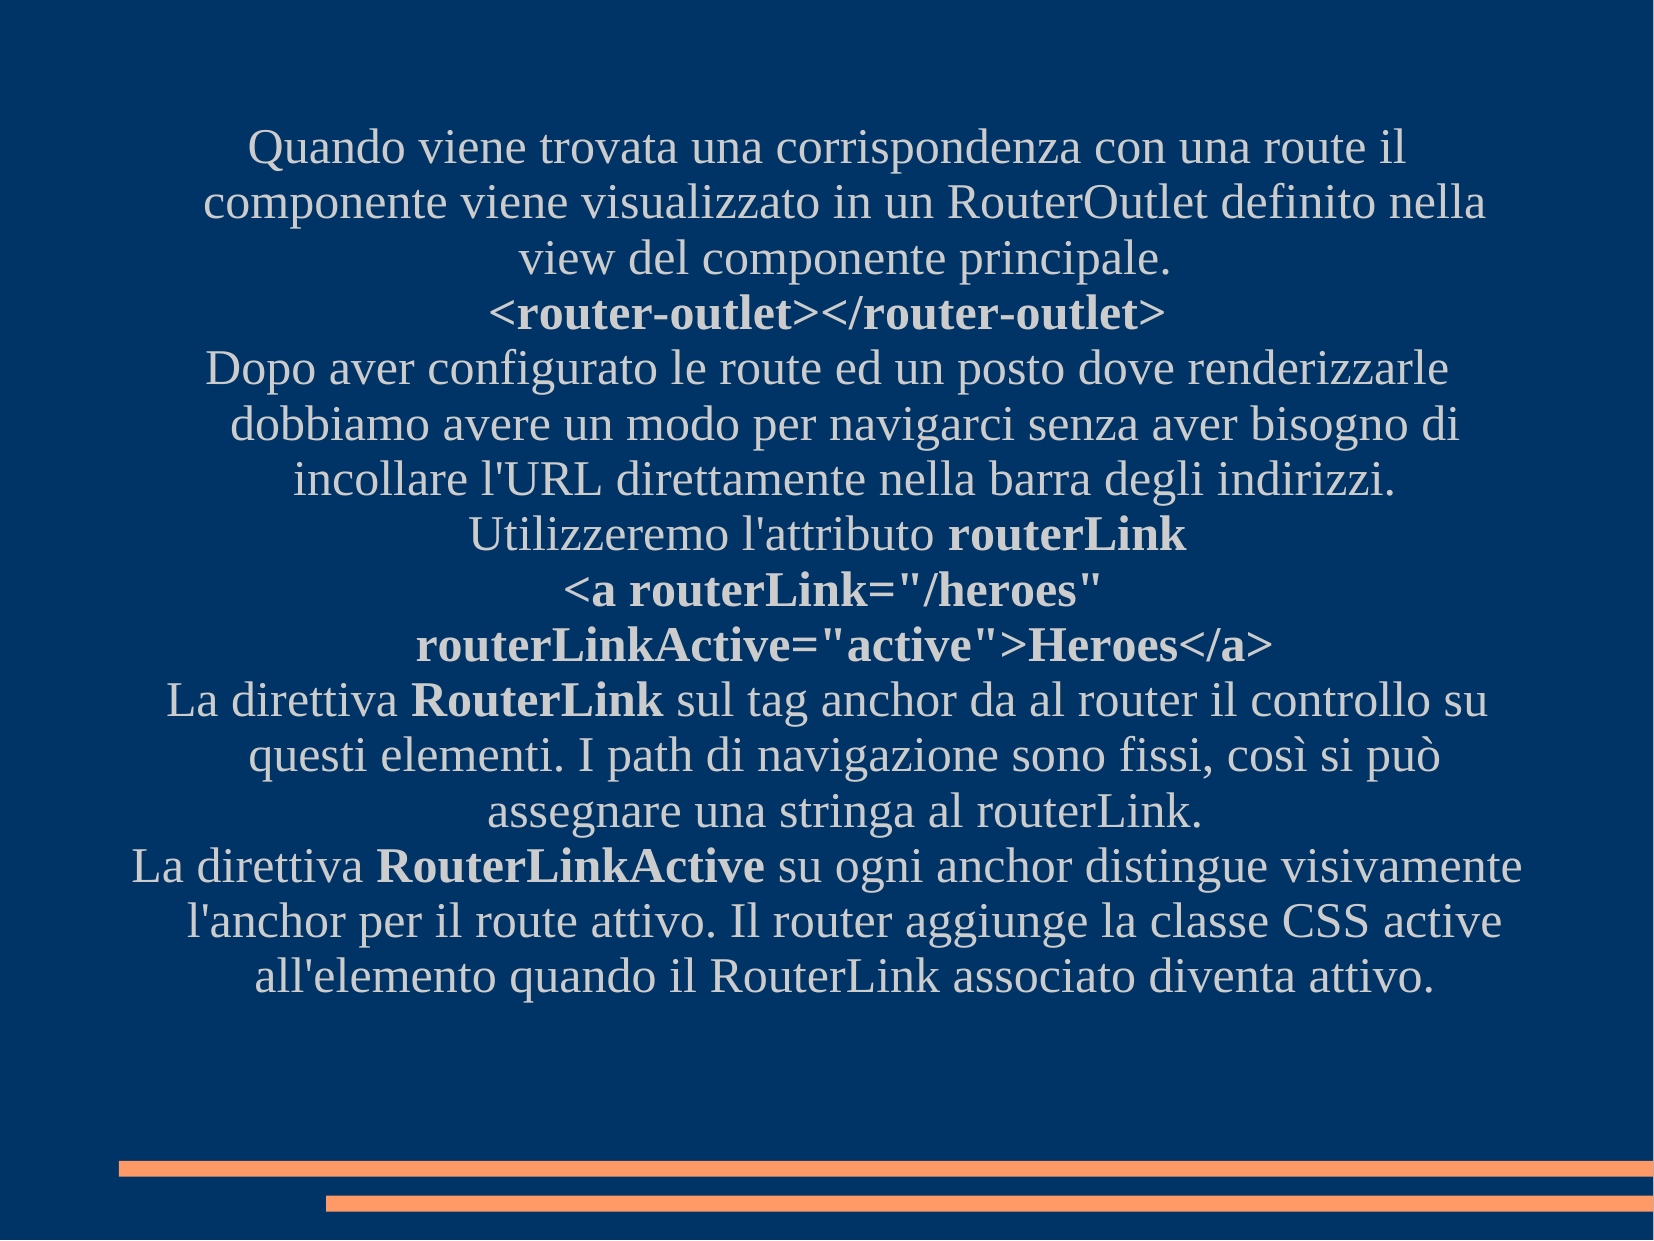

# Quando viene trovata una corrispondenza con una route il componente viene visualizzato in un RouterOutlet definito nella view del componente principale.
<router-outlet></router-outlet>
Dopo aver configurato le route ed un posto dove renderizzarle dobbiamo avere un modo per navigarci senza aver bisogno di incollare l'URL direttamente nella barra degli indirizzi.
Utilizzeremo l'attributo routerLink
 <a routerLink="/heroes" routerLinkActive="active">Heroes</a>
La direttiva RouterLink sul tag anchor da al router il controllo su questi elementi. I path di navigazione sono fissi, così si può assegnare una stringa al routerLink.
La direttiva RouterLinkActive su ogni anchor distingue visivamente l'anchor per il route attivo. Il router aggiunge la classe CSS active all'elemento quando il RouterLink associato diventa attivo.